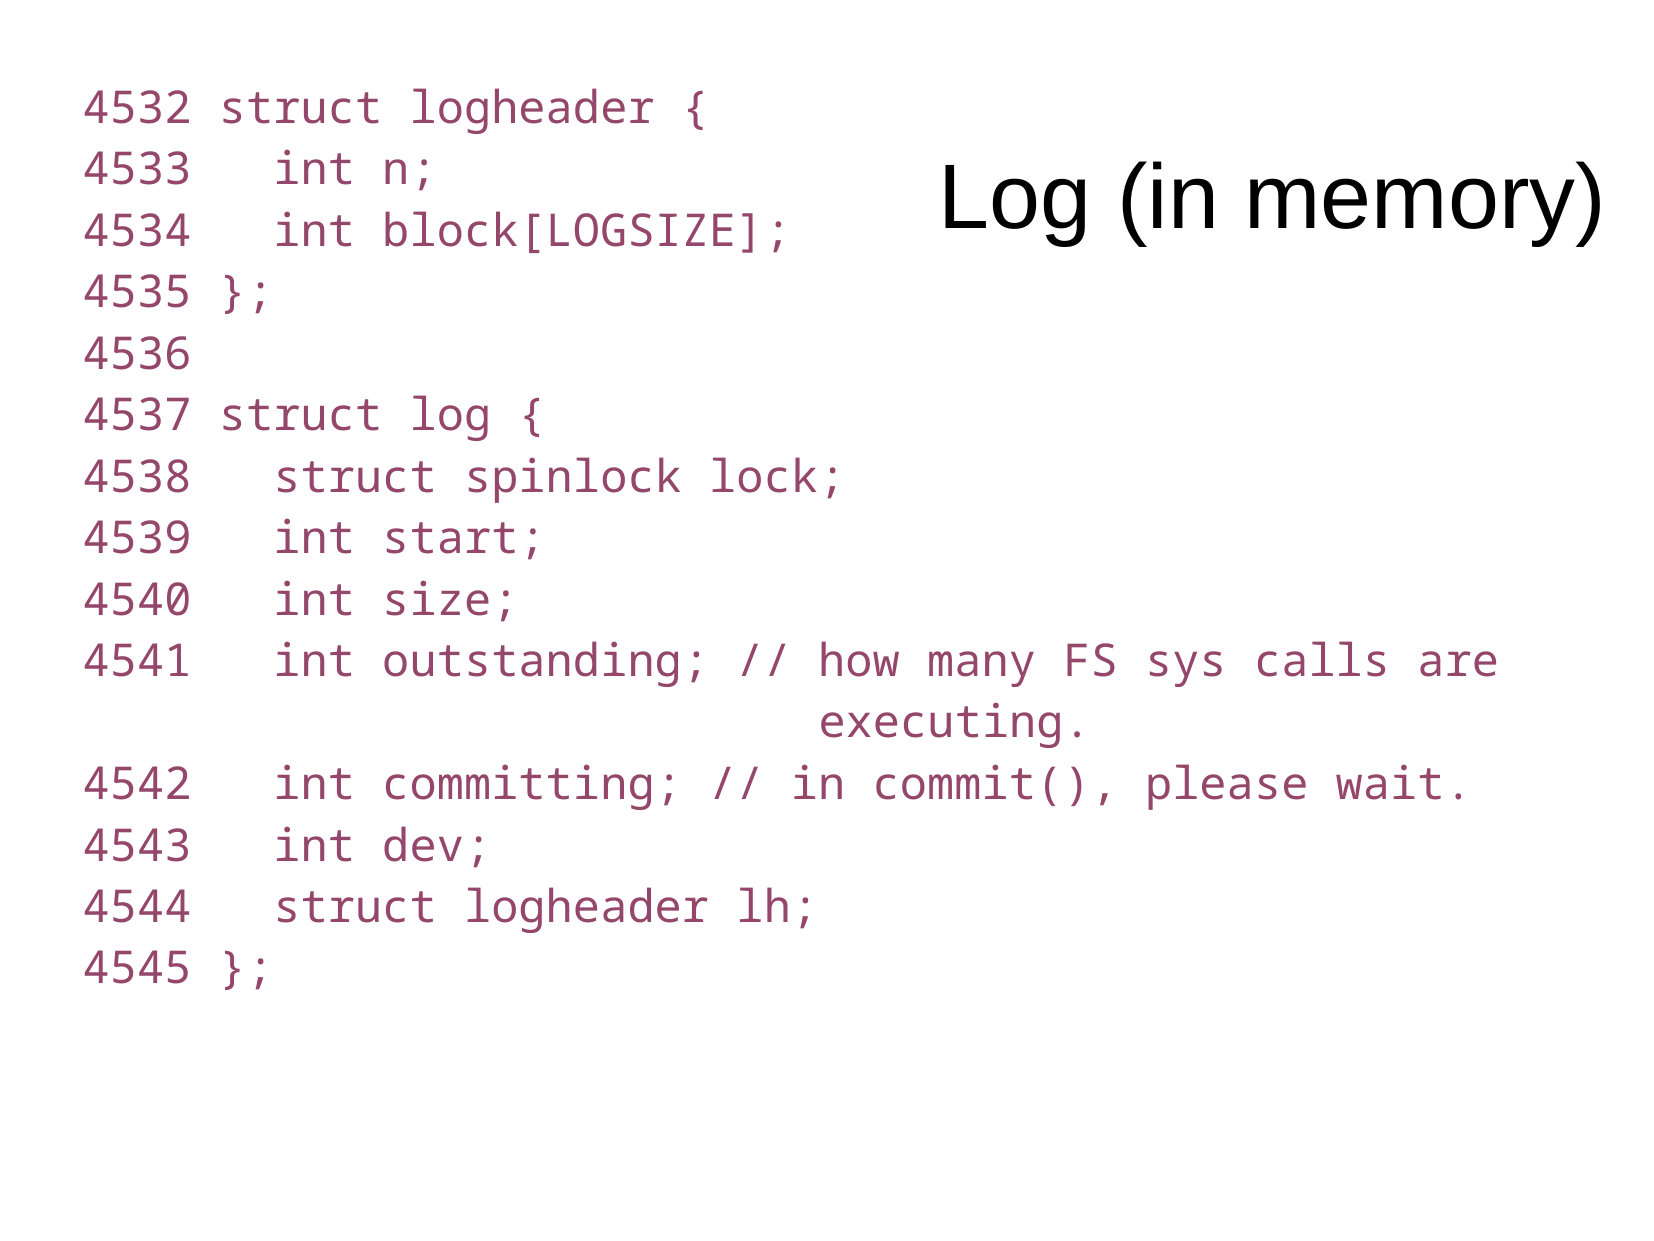

4532 struct logheader {
4533 int n;
4534 int block[LOGSIZE];
4535 };
4536
4537 struct log {
4538 struct spinlock lock;
4539 int start;
4540 int size;
4541 int outstanding; // how many FS sys calls are
 executing.
4542 int committing; // in commit(), please wait.
4543 int dev;
4544 struct logheader lh;
4545 };
# Log (in memory)